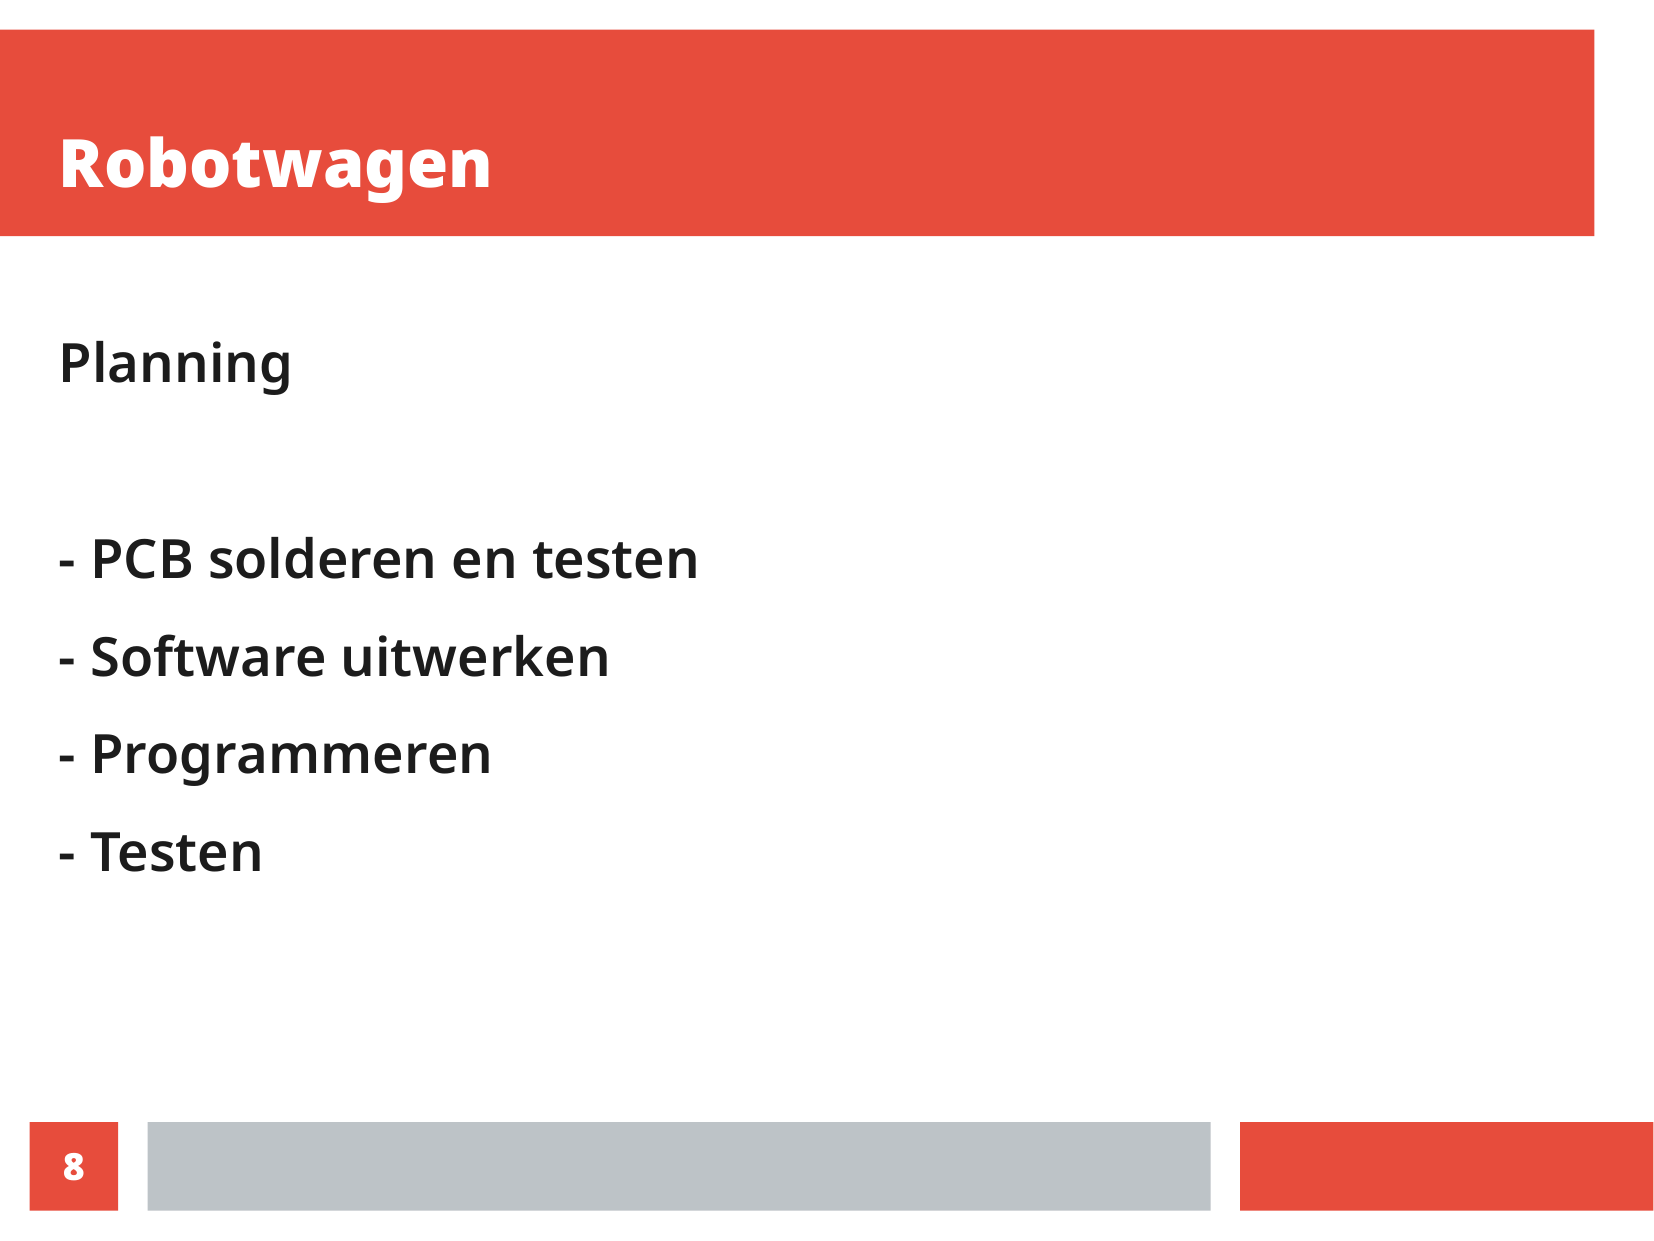

# Robotwagen
Planning
- PCB solderen en testen
- Software uitwerken
- Programmeren
- Testen
8